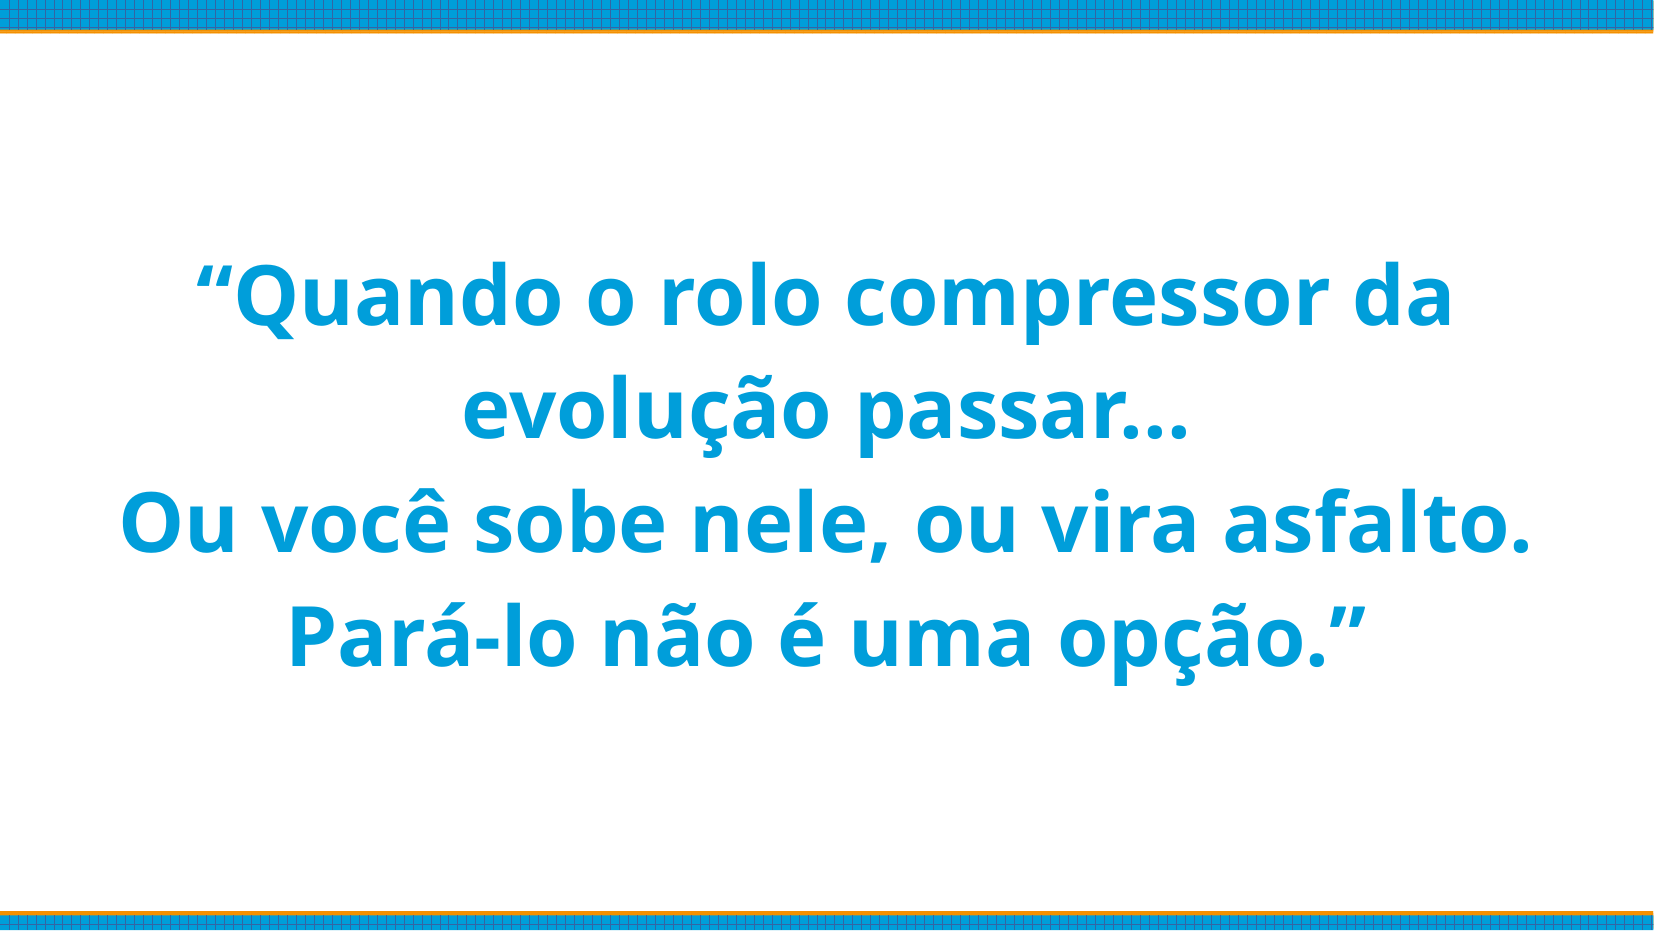

# “Quando o rolo compressor da evolução passar...
Ou você sobe nele, ou vira asfalto.
Pará-lo não é uma opção.”